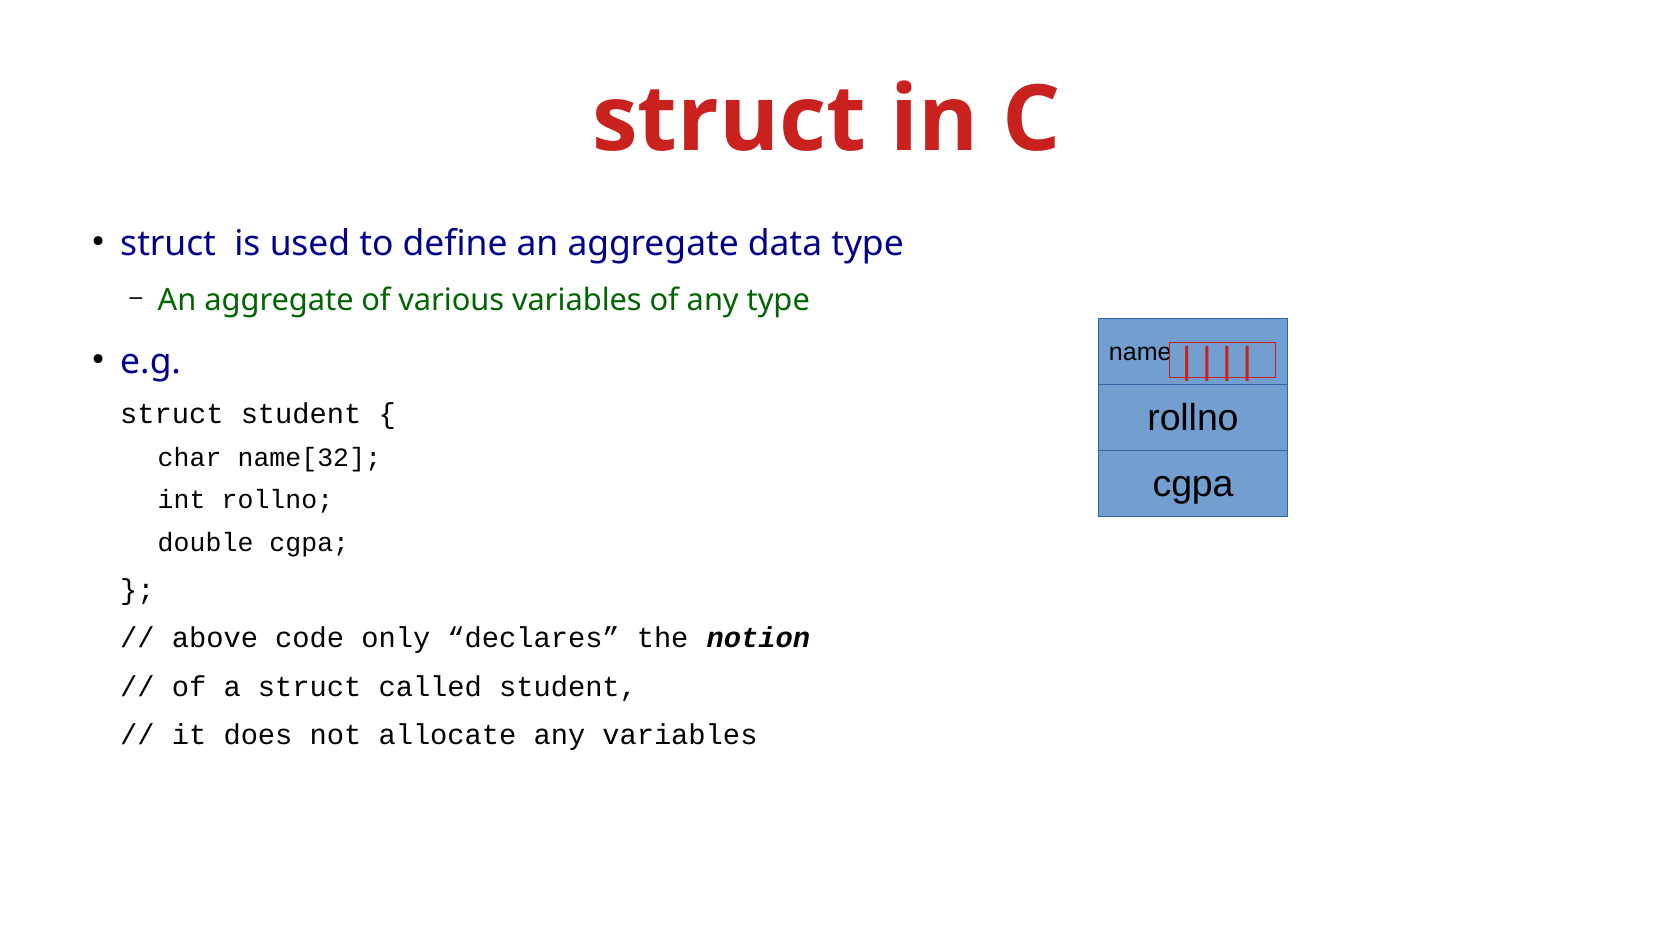

# struct in C
struct is used to define an aggregate data type
An aggregate of various variables of any type
e.g.
struct student {
char name[32];
int rollno;
double cgpa;
};
// above code only “declares” the notion
// of a struct called student,
// it does not allocate any variables
name
| | | |
rollno
cgpa